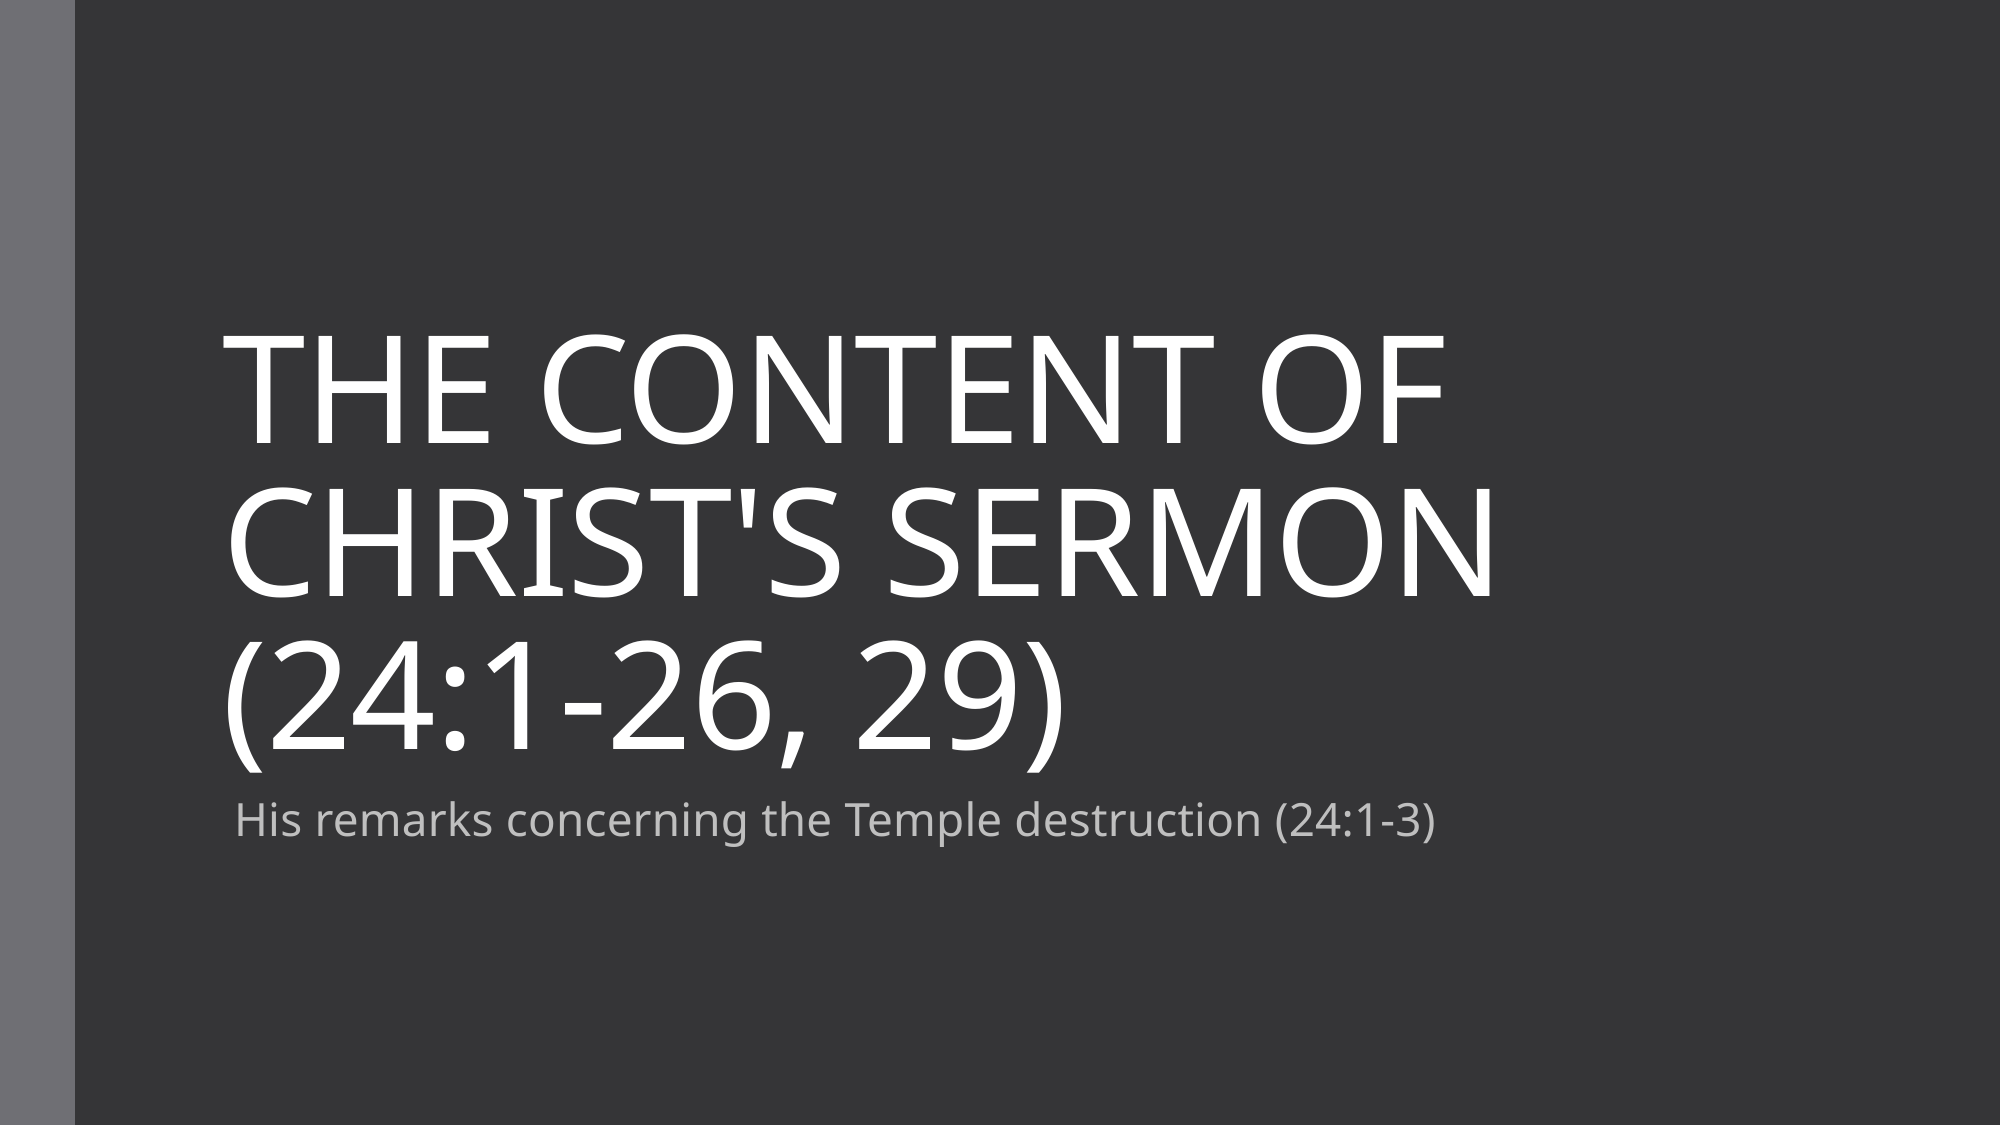

# THE CONTENT OF CHRIST'S SERMON (24:1-26, 29)
 His remarks concerning the Temple destruction (24:1-3)